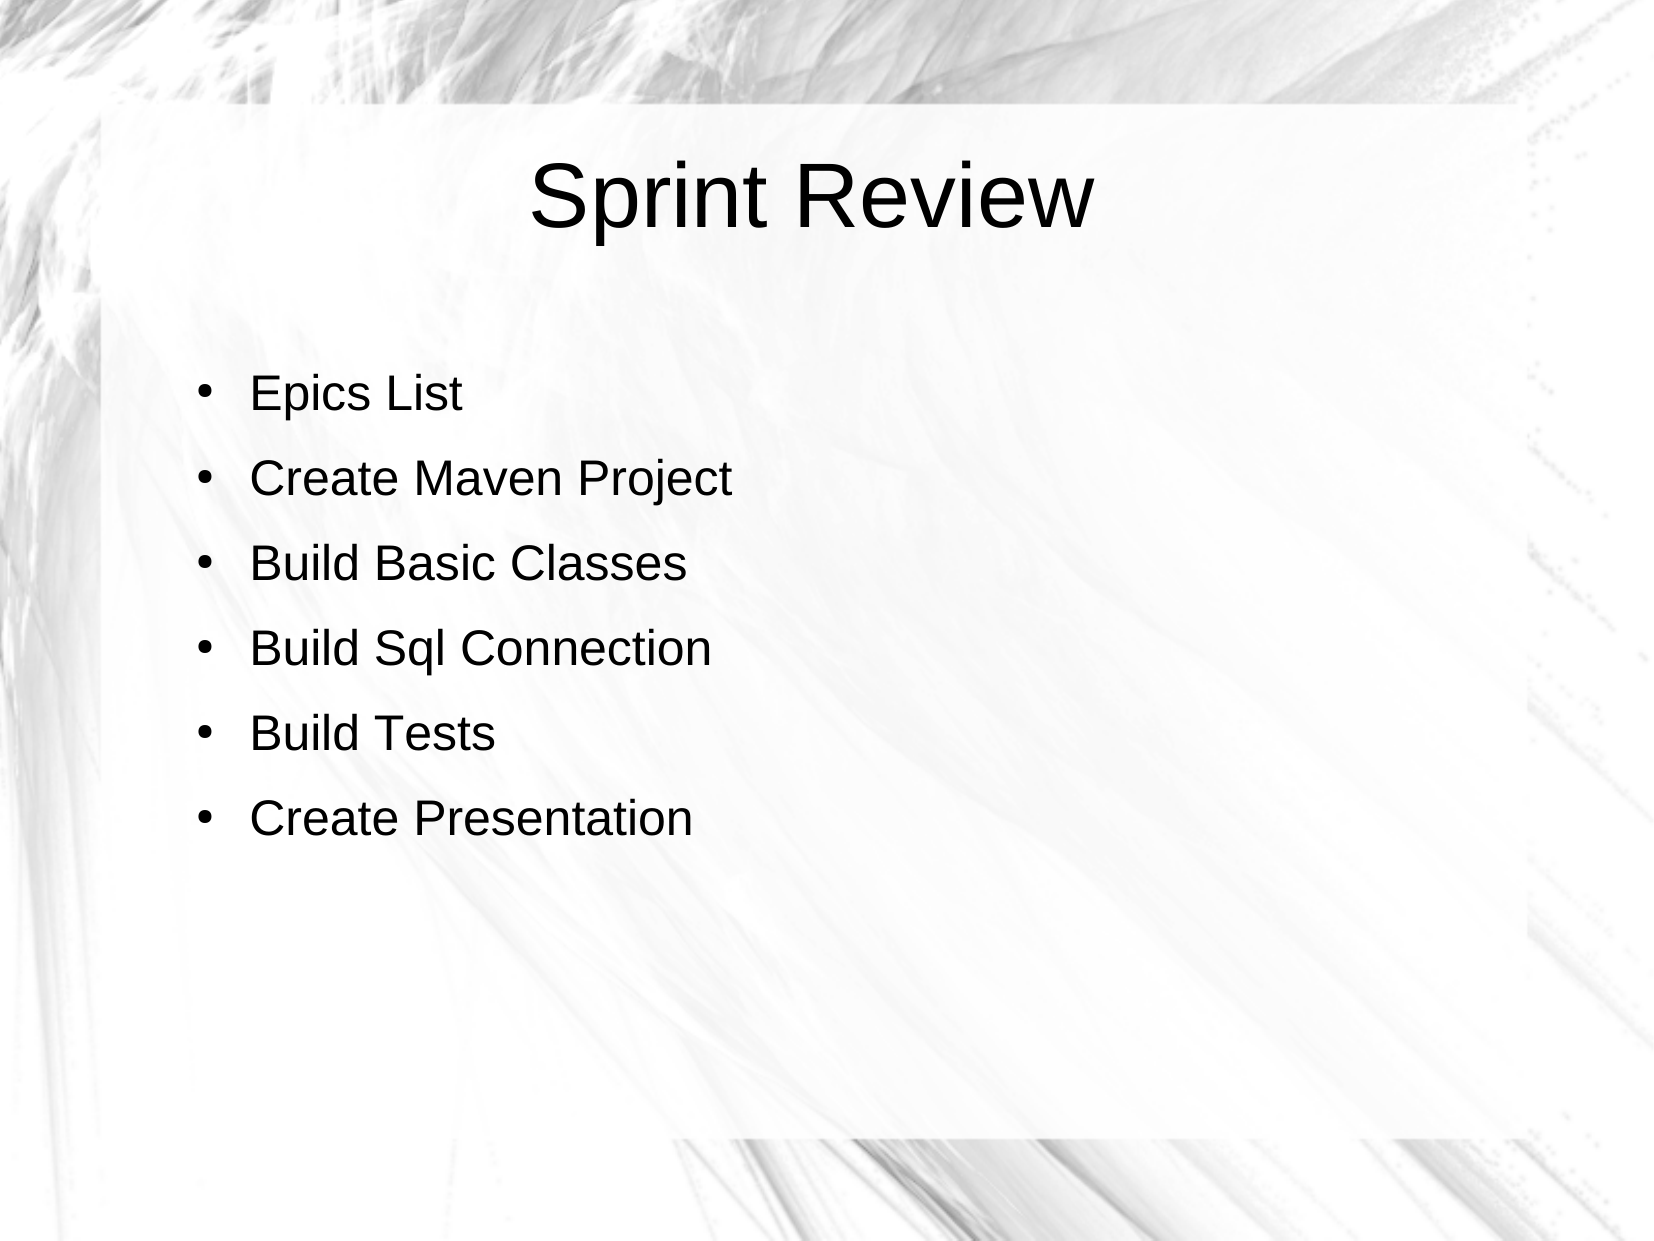

# Sprint Review
Epics List
Create Maven Project
Build Basic Classes
Build Sql Connection
Build Tests
Create Presentation